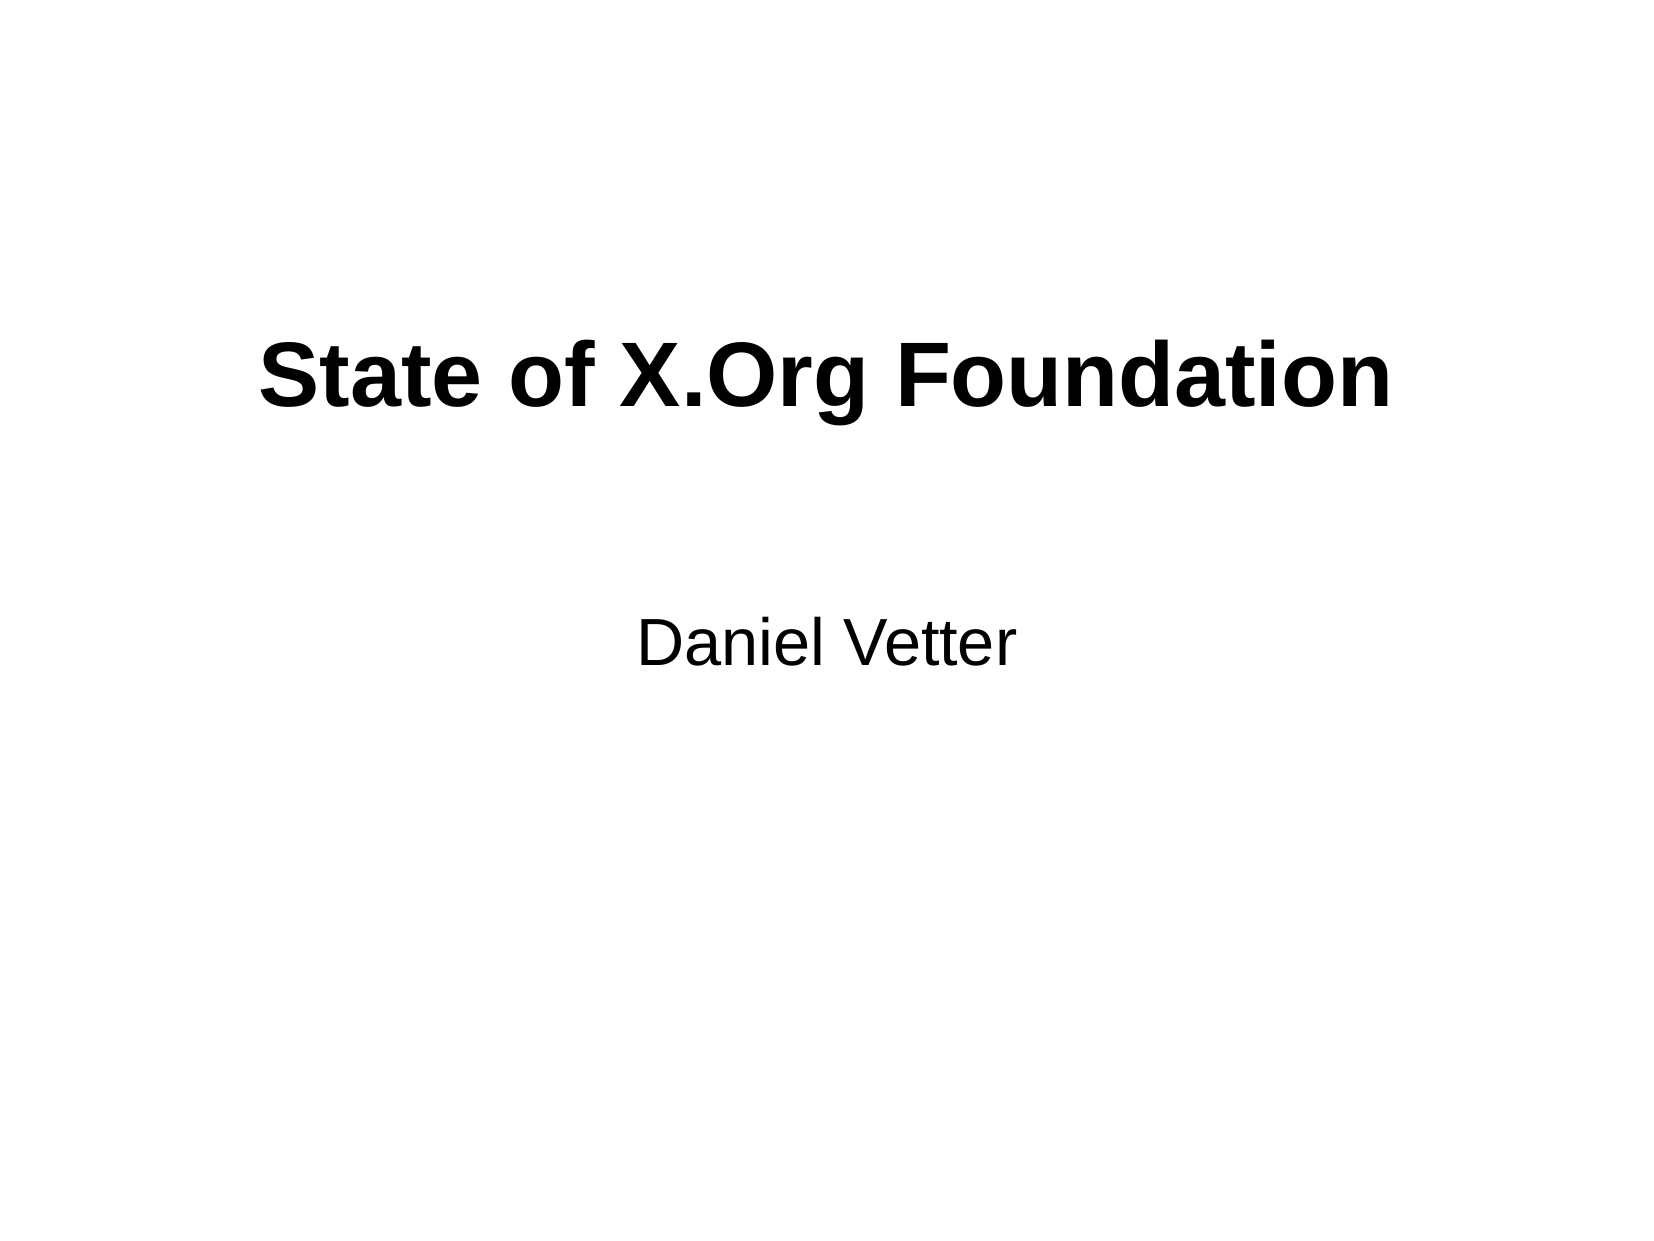

# State of X.Org Foundation
Daniel Vetter